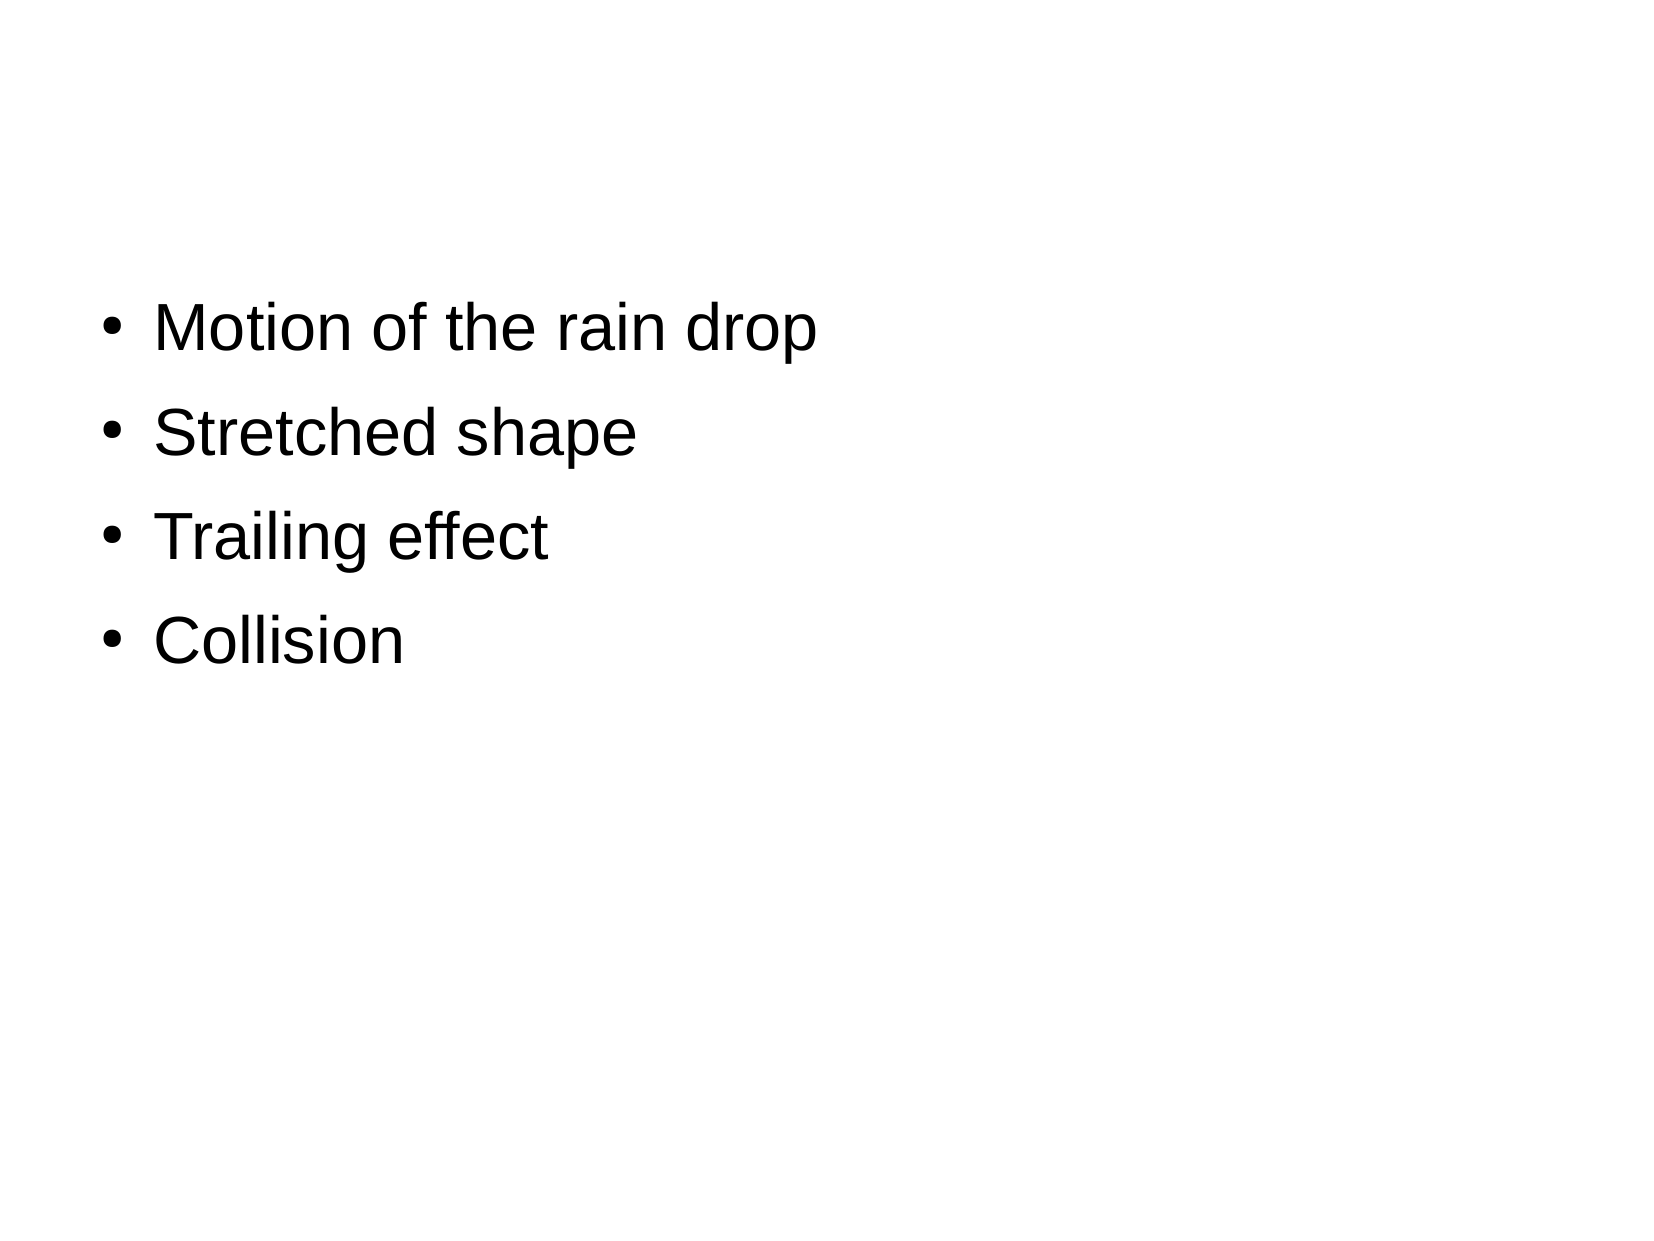

#
Motion of the rain drop
Stretched shape
Trailing effect
Collision